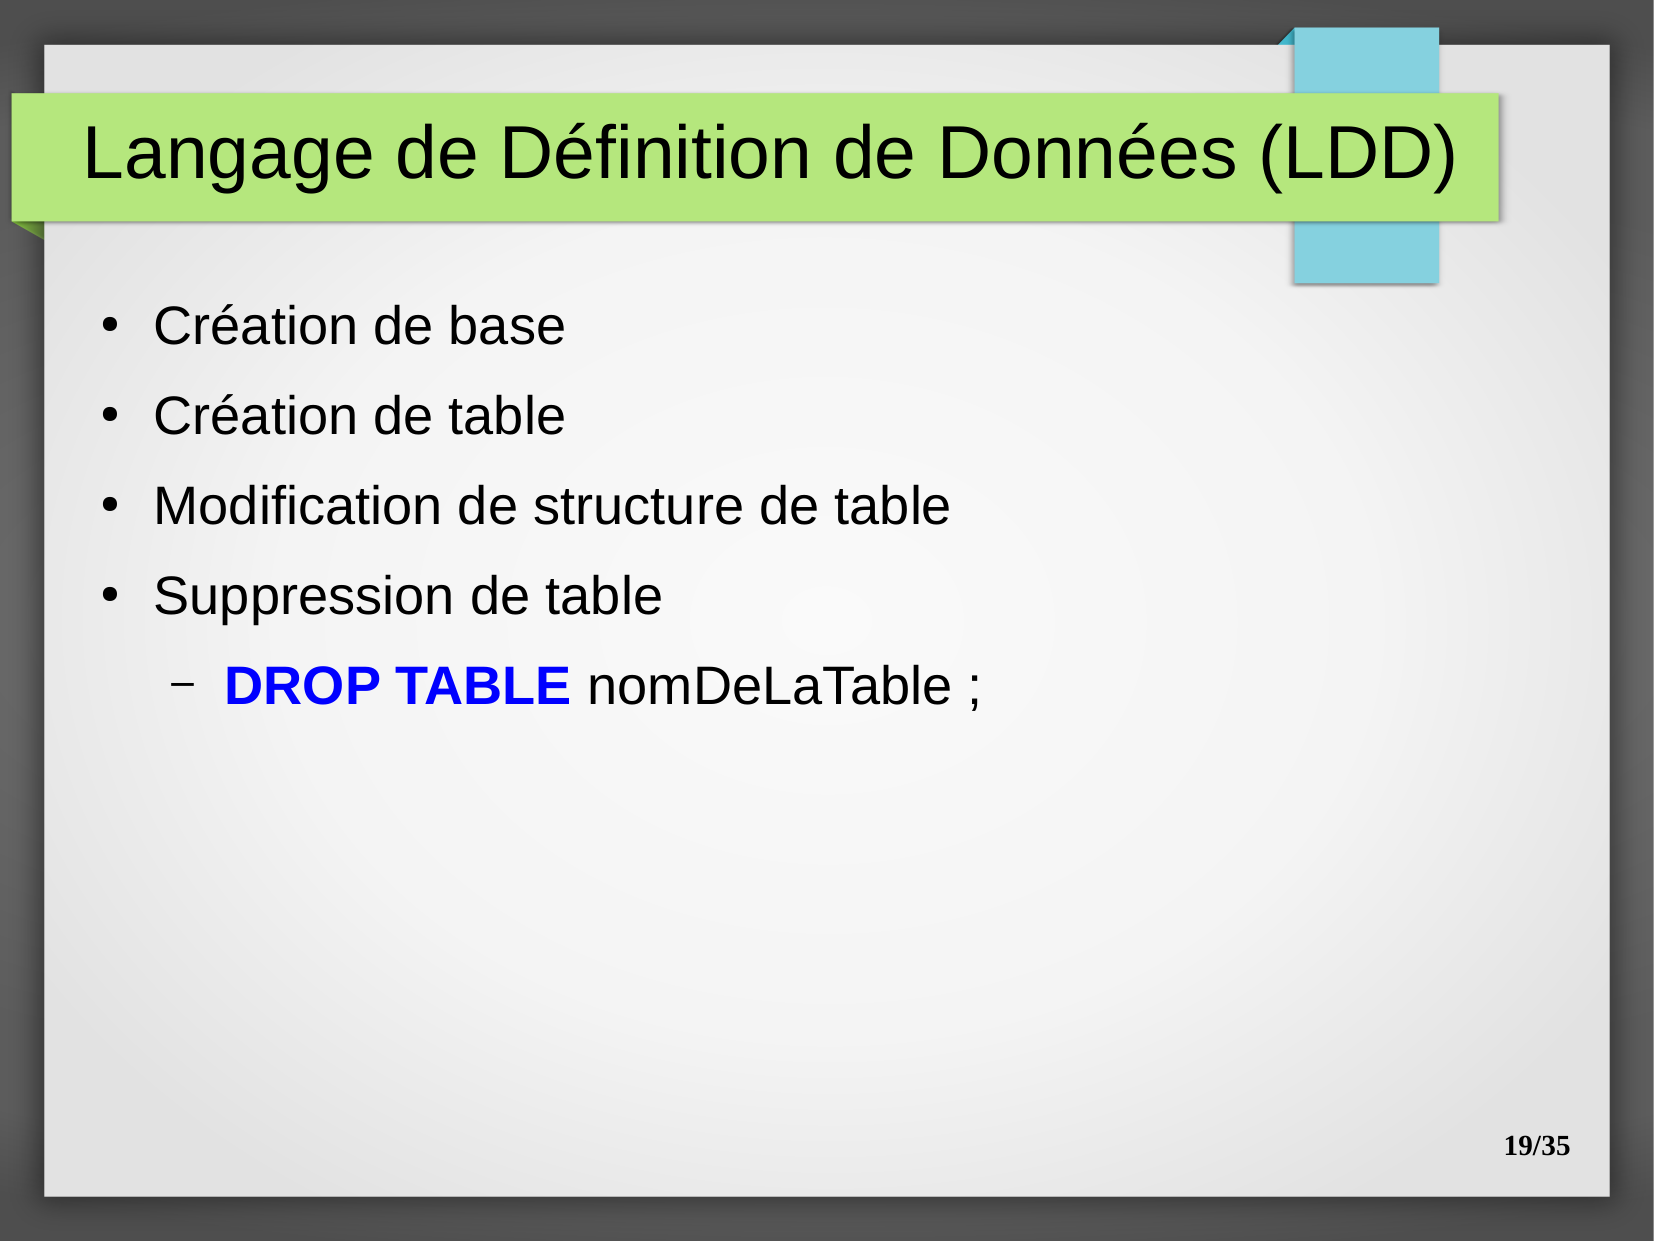

# Langage de Définition de Données (LDD)
Création de base
Création de table
Modification de structure de table
Suppression de table
DROP TABLE nomDeLaTable ;
19